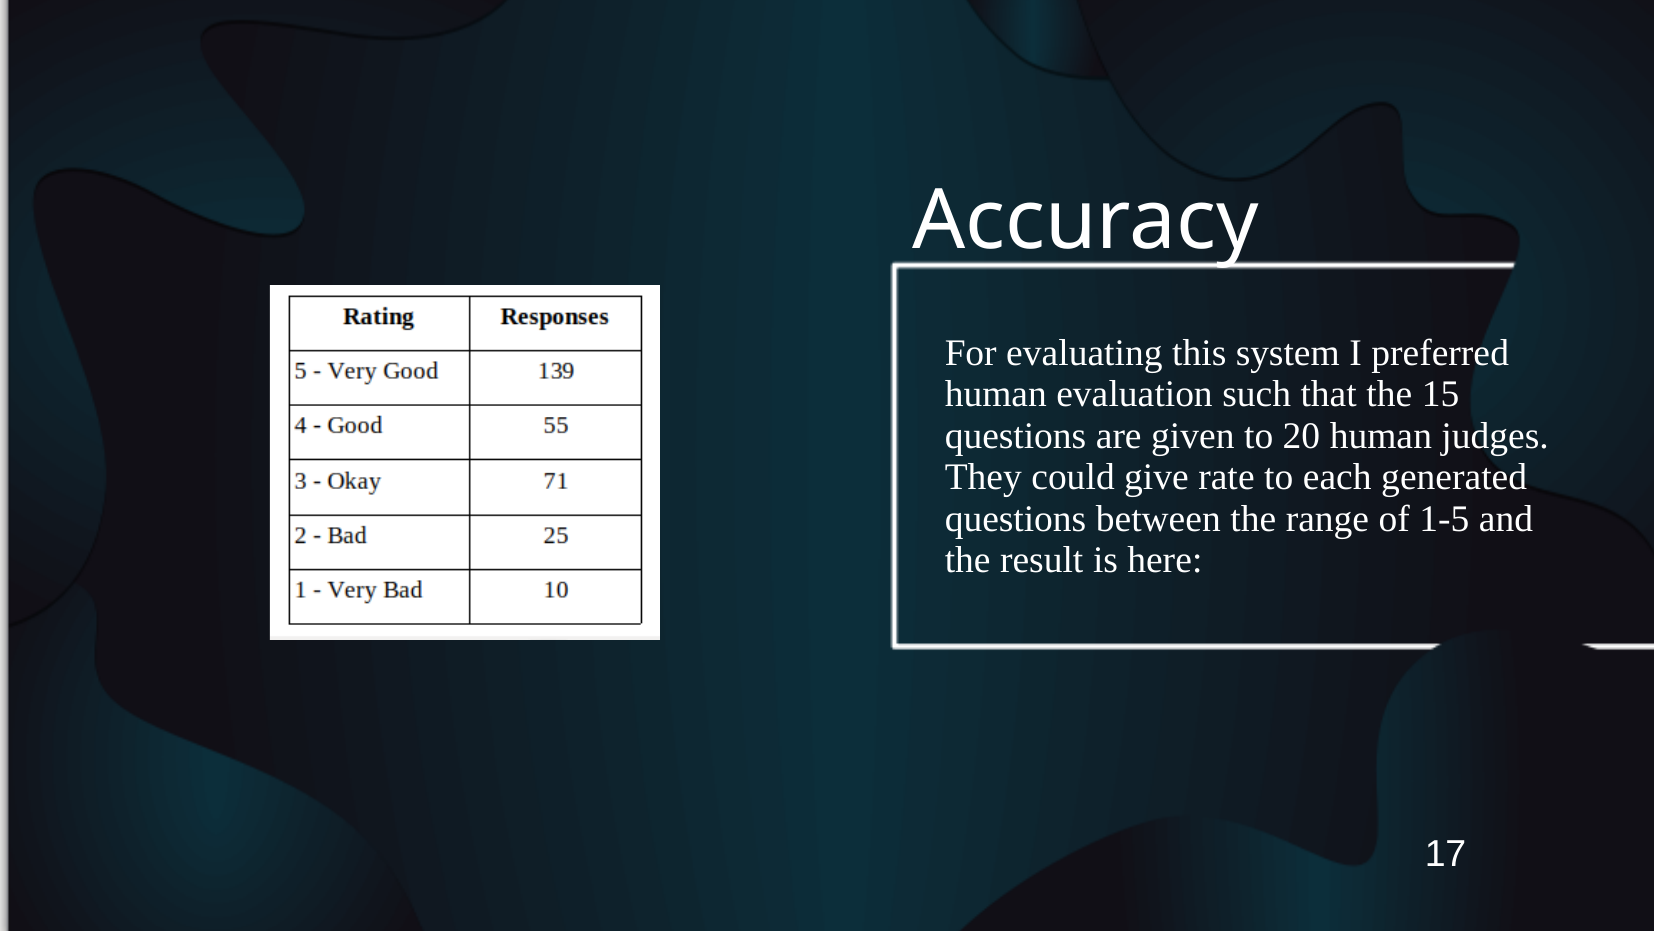

Accuracy
For evaluating this system I preferred human evaluation such that the 15 questions are given to 20 human judges. They could give rate to each generated questions between the range of 1-5 and the result is here:
17
18